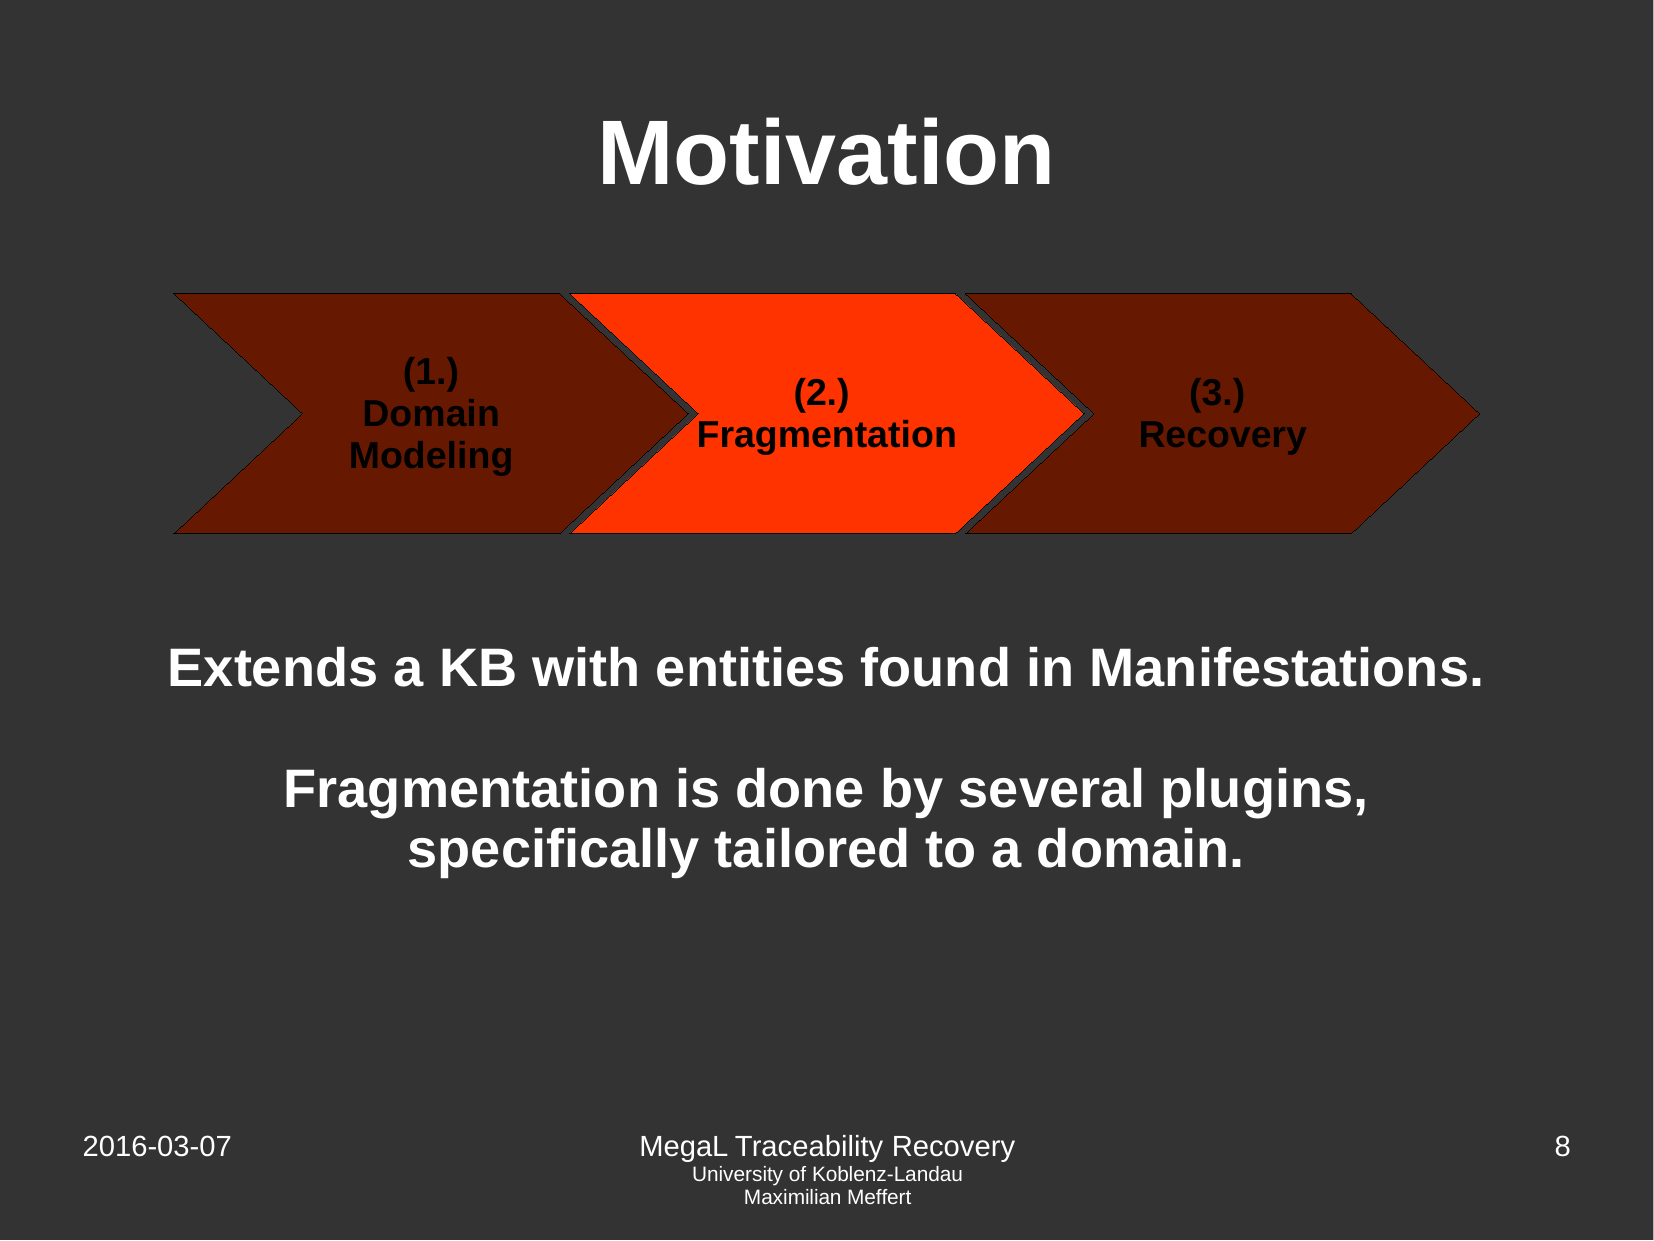

# Motivation
(1.)
Domain
Modeling
(2.)
Fragmentation
(3.)
Recovery
Extends a KB with entities found in Manifestations.
Fragmentation is done by several plugins, specifically tailored to a domain.
2016-03-07
MegaL Traceability Recovery
8